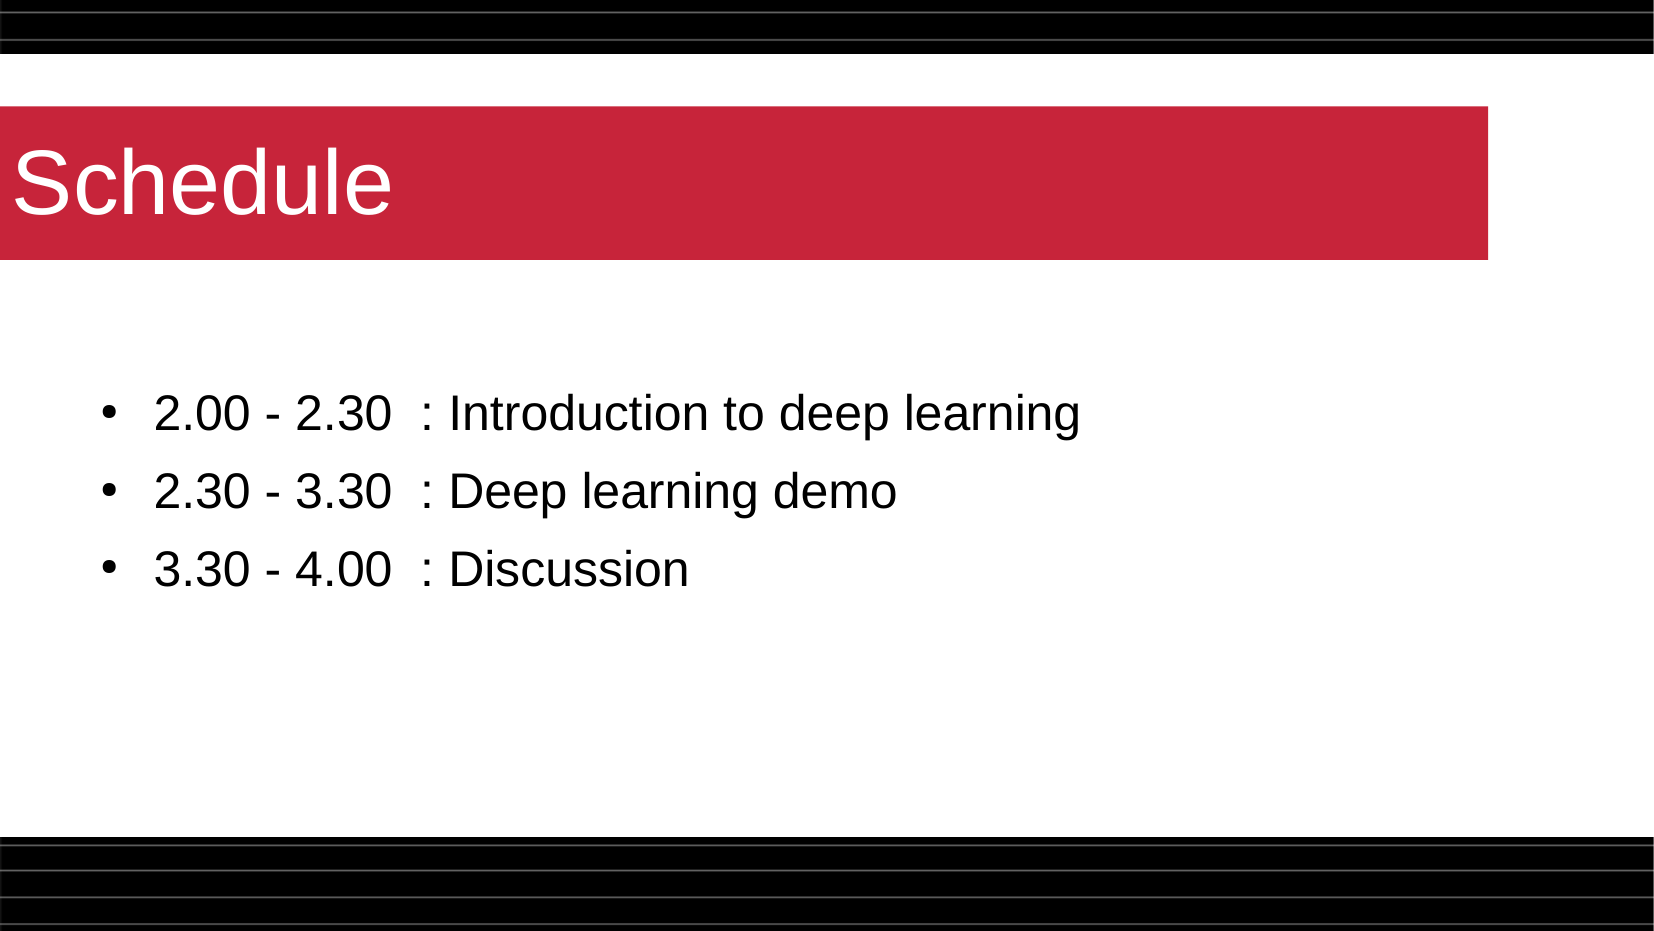

# Schedule
2.00 - 2.30 : Introduction to deep learning
2.30 - 3.30 : Deep learning demo
3.30 - 4.00 : Discussion